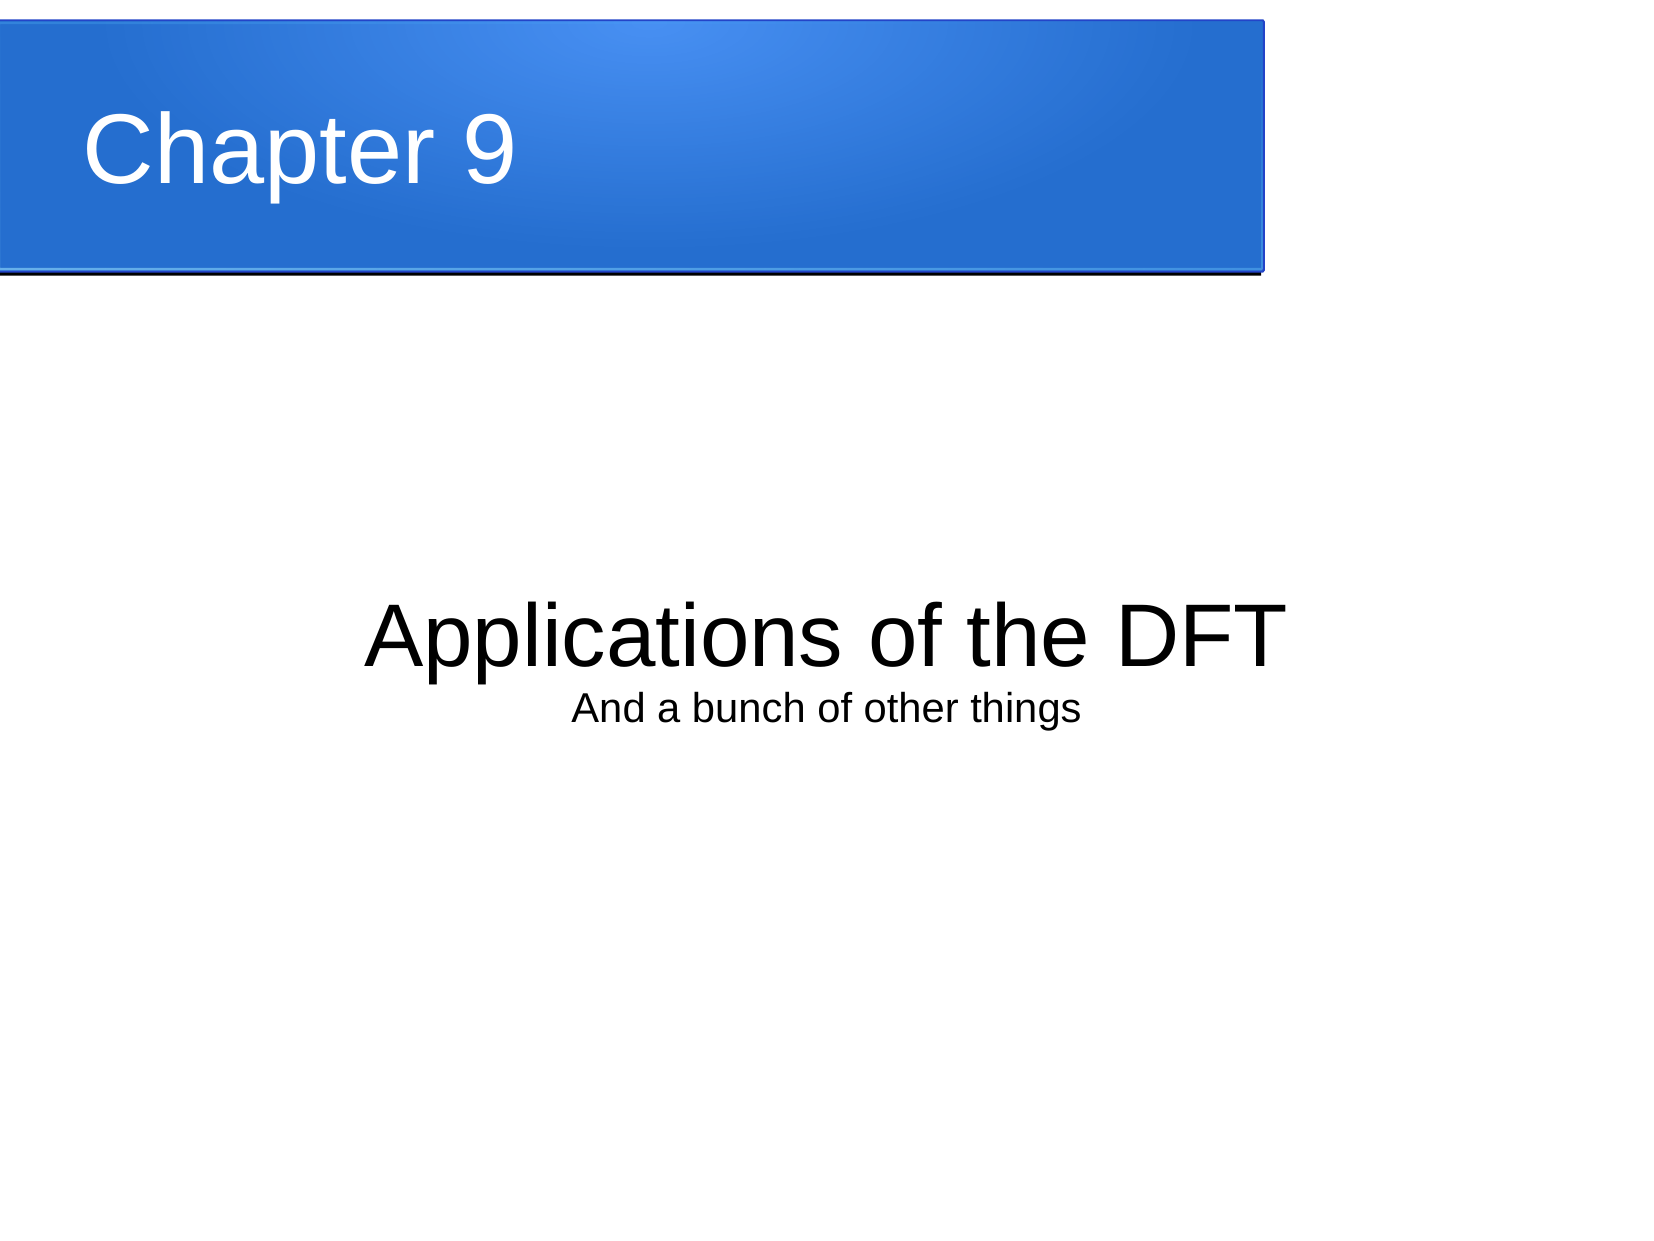

# Chapter 9
Applications of the DFT
And a bunch of other things